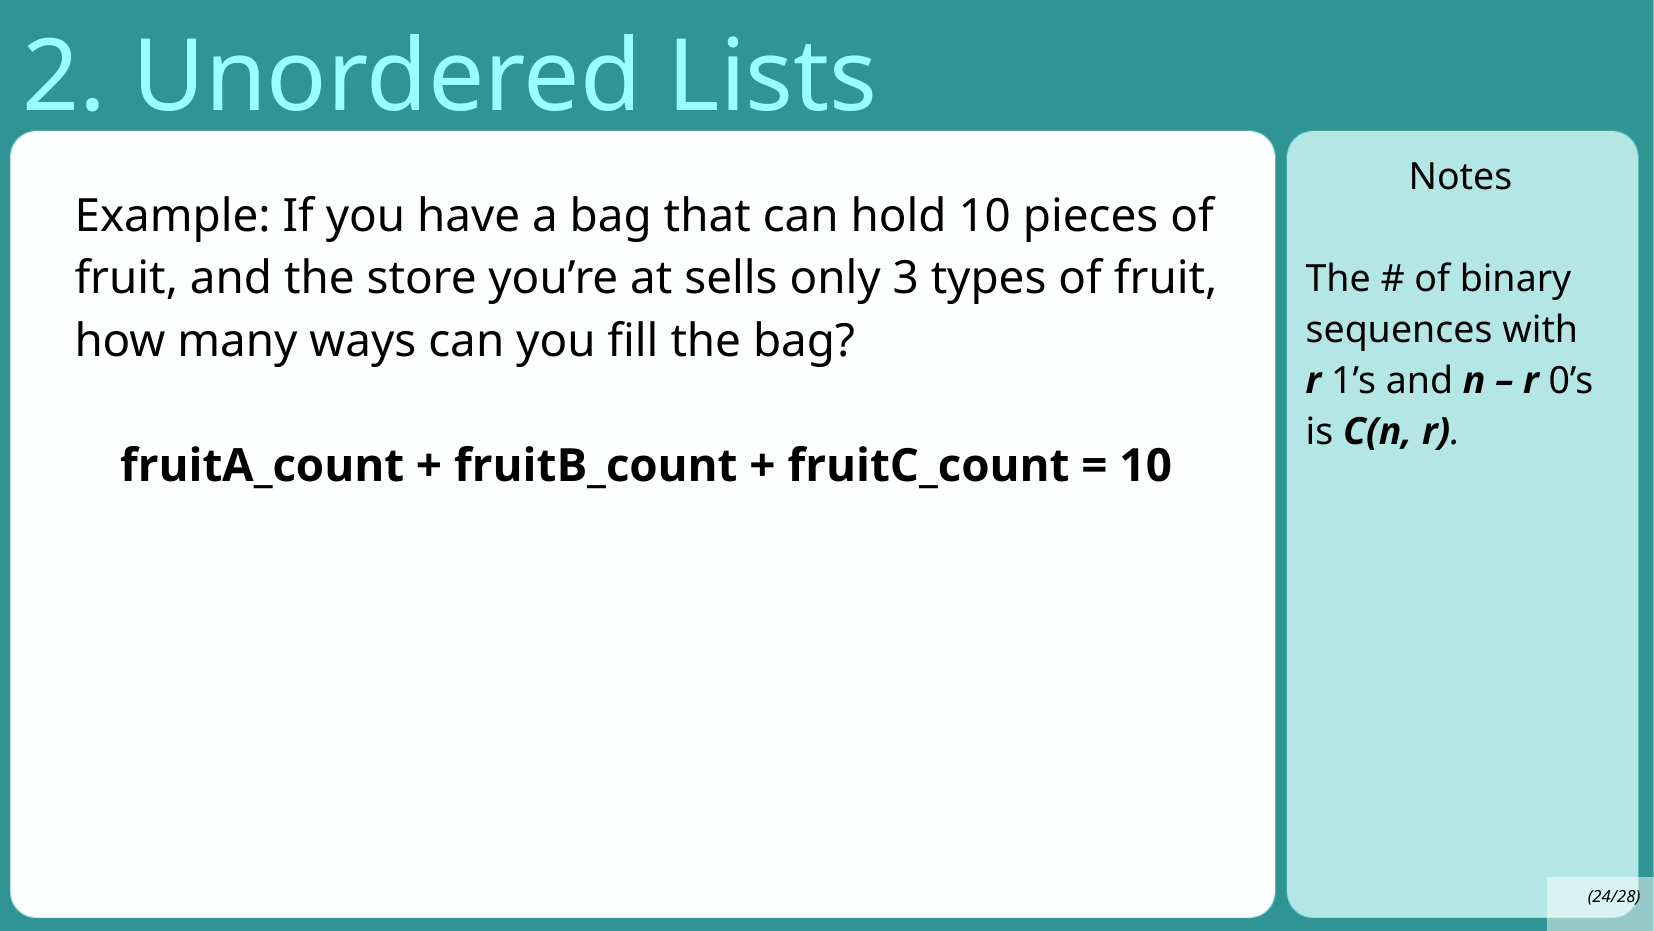

# 2. Unordered Lists
Notes
The # of binary sequences with
r 1’s and n – r 0’s is C(n, r).
Example: If you have a bag that can hold 10 pieces of fruit, and the store you’re at sells only 3 types of fruit, how many ways can you fill the bag?
fruitA_count + fruitB_count + fruitC_count = 10